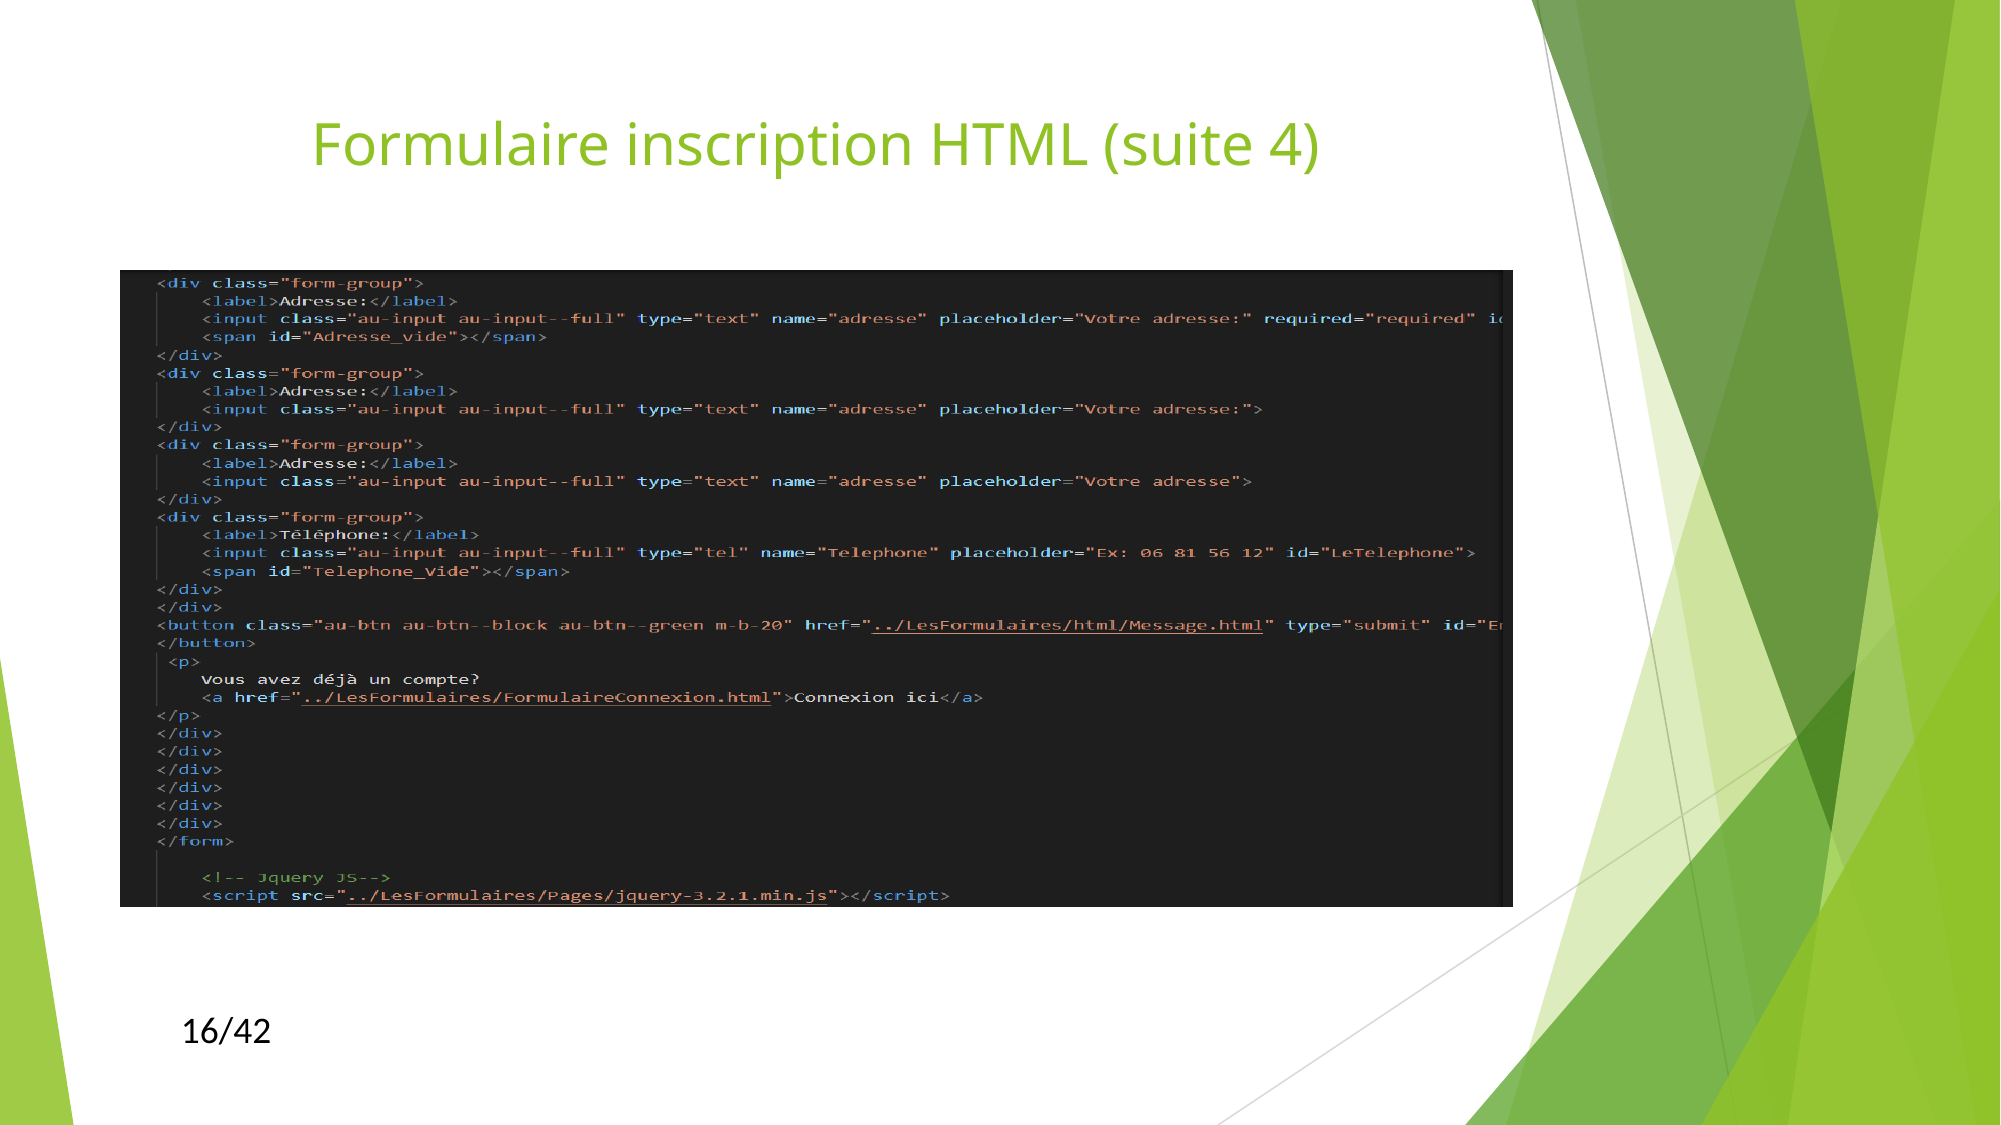

# Formulaire inscription HTML (suite 4)
16/42